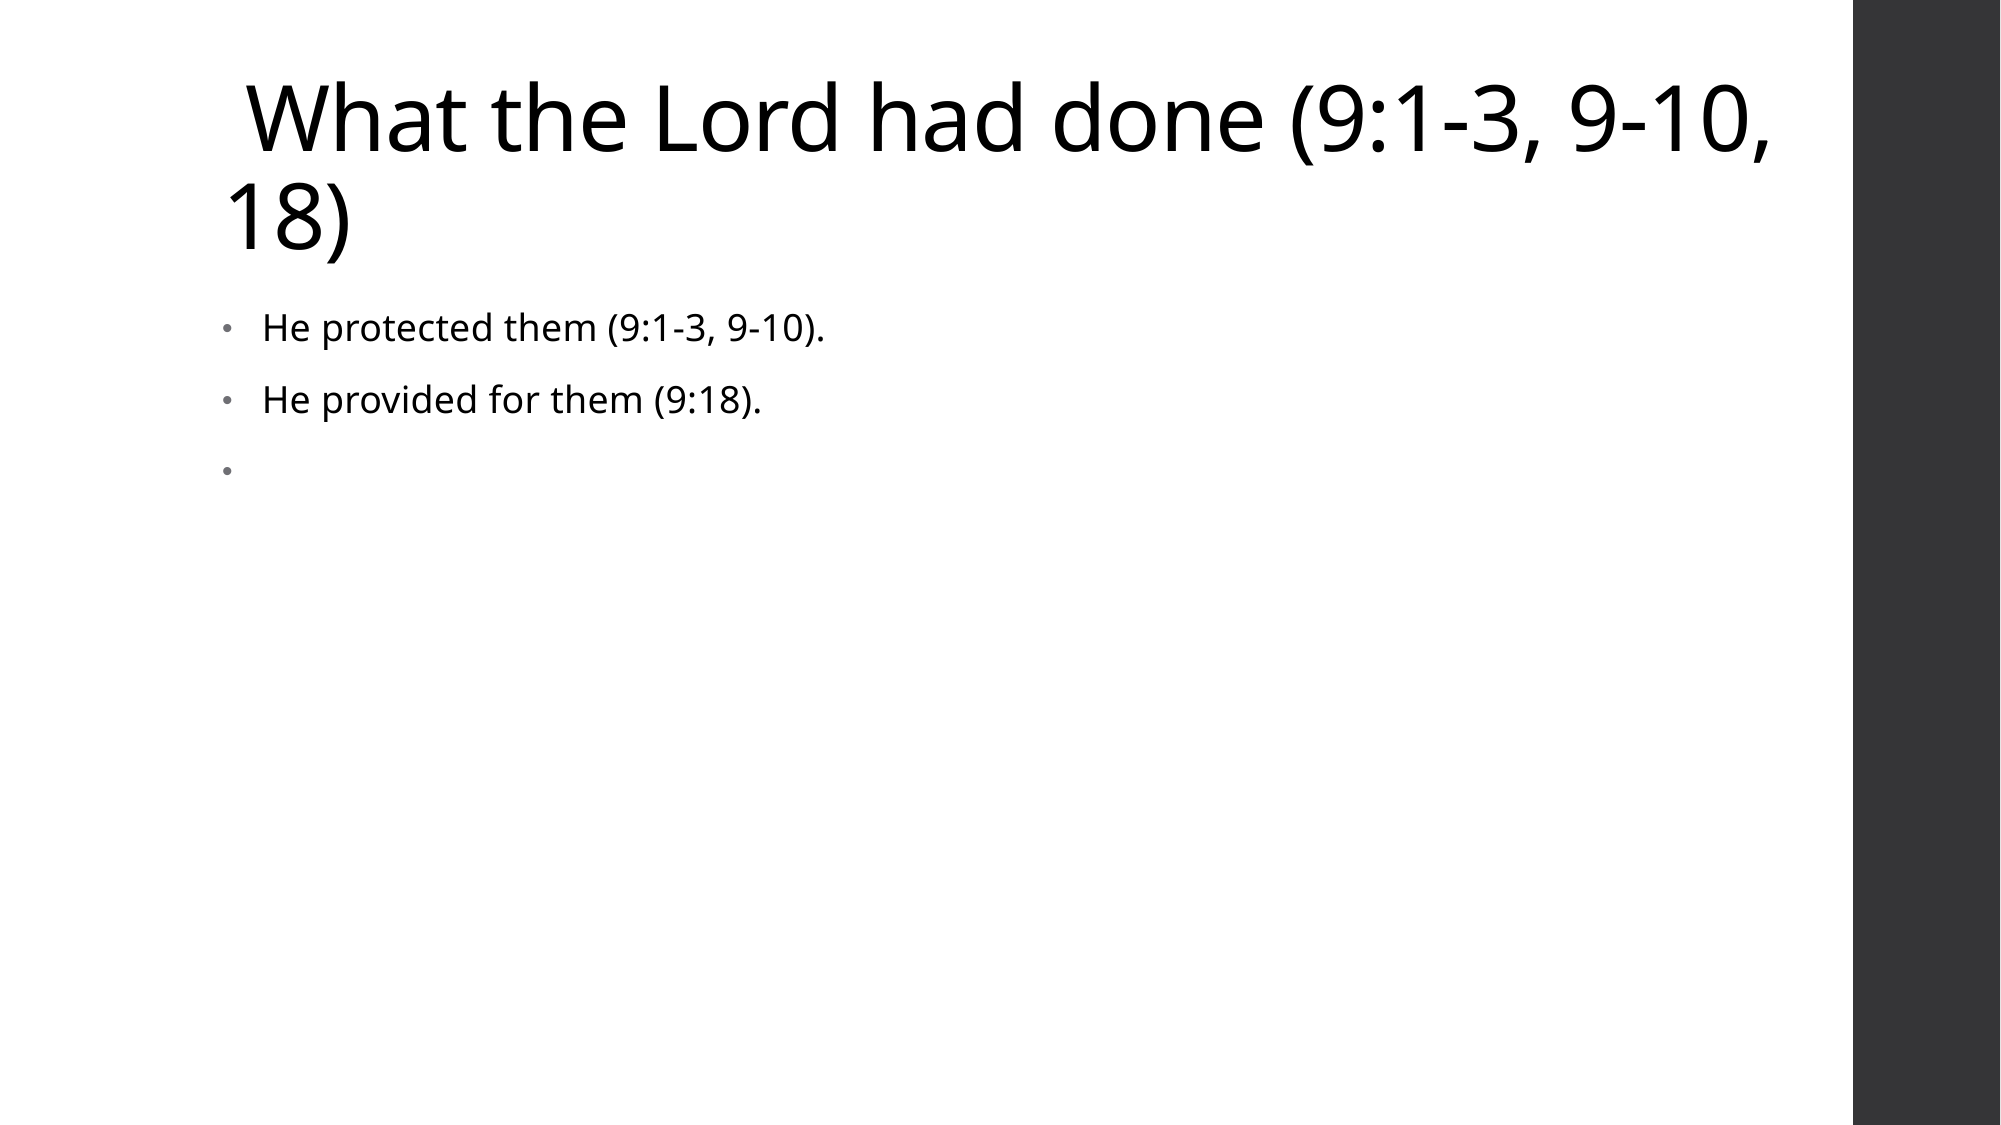

# What the Lord had done (9:1-3, 9-10, 18)
 He protected them (9:1-3, 9-10).
 He provided for them (9:18).